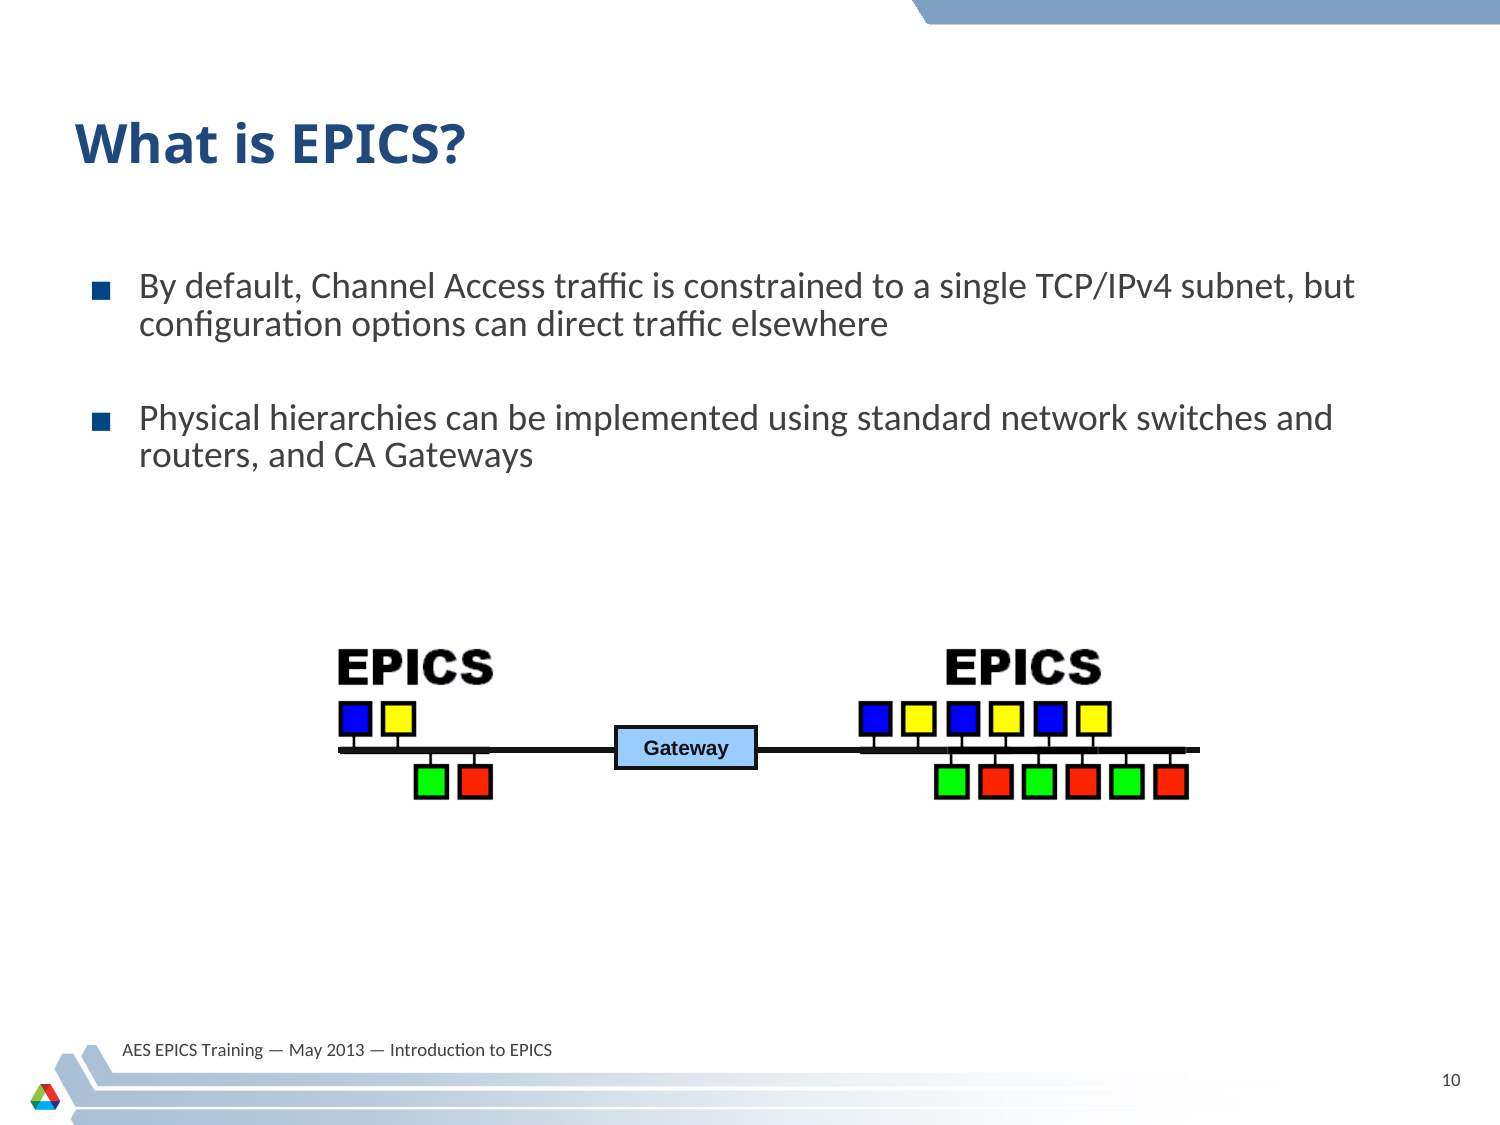

# What is EPICS?
By default, Channel Access traffic is constrained to a single TCP/IPv4 subnet, but configuration options can direct traffic elsewhere
Physical hierarchies can be implemented using standard network switches and routers, and CA Gateways
Gateway
AES EPICS Training — May 2013 — Introduction to EPICS
10